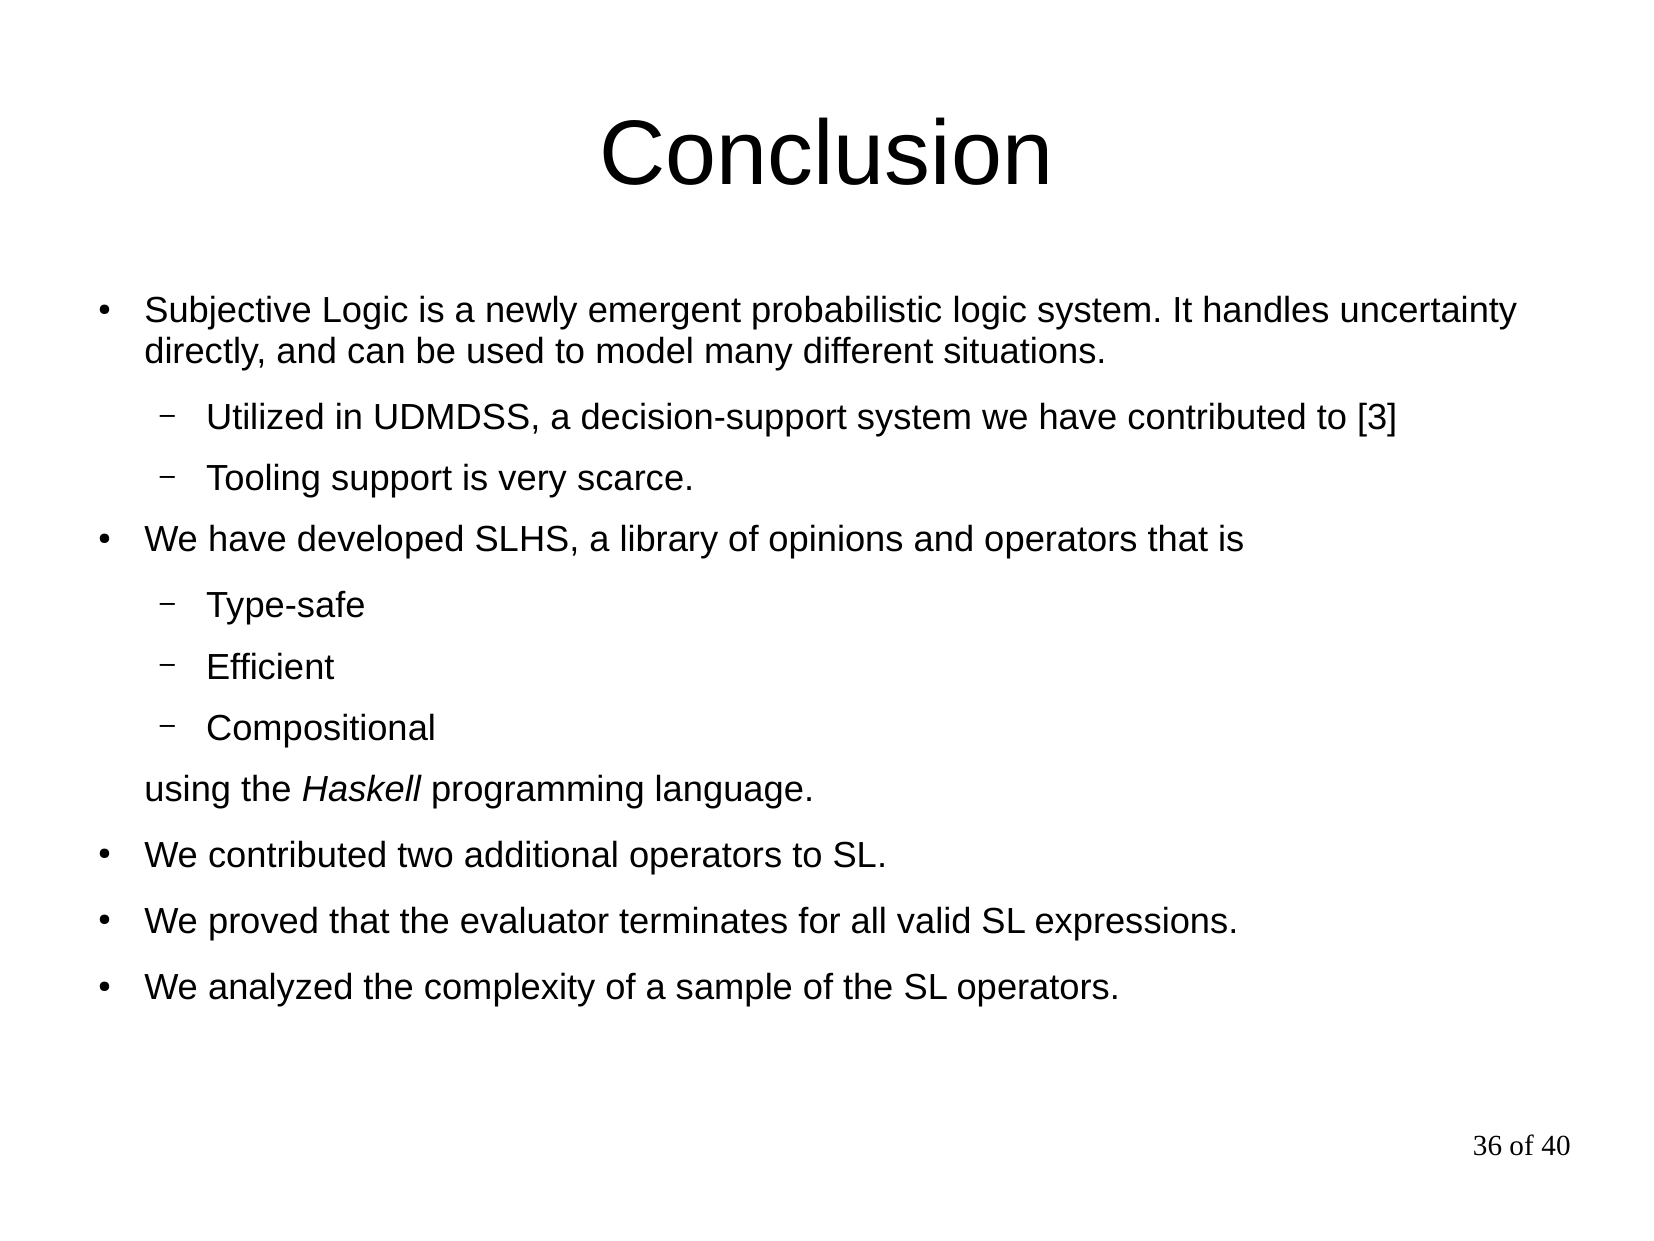

# Conclusion
Subjective Logic is a newly emergent probabilistic logic system. It handles uncertainty directly, and can be used to model many different situations.
Utilized in UDMDSS, a decision-support system we have contributed to [3]
Tooling support is very scarce.
We have developed SLHS, a library of opinions and operators that is
Type-safe
Efficient
Compositional
using the Haskell programming language.
We contributed two additional operators to SL.
We proved that the evaluator terminates for all valid SL expressions.
We analyzed the complexity of a sample of the SL operators.
36